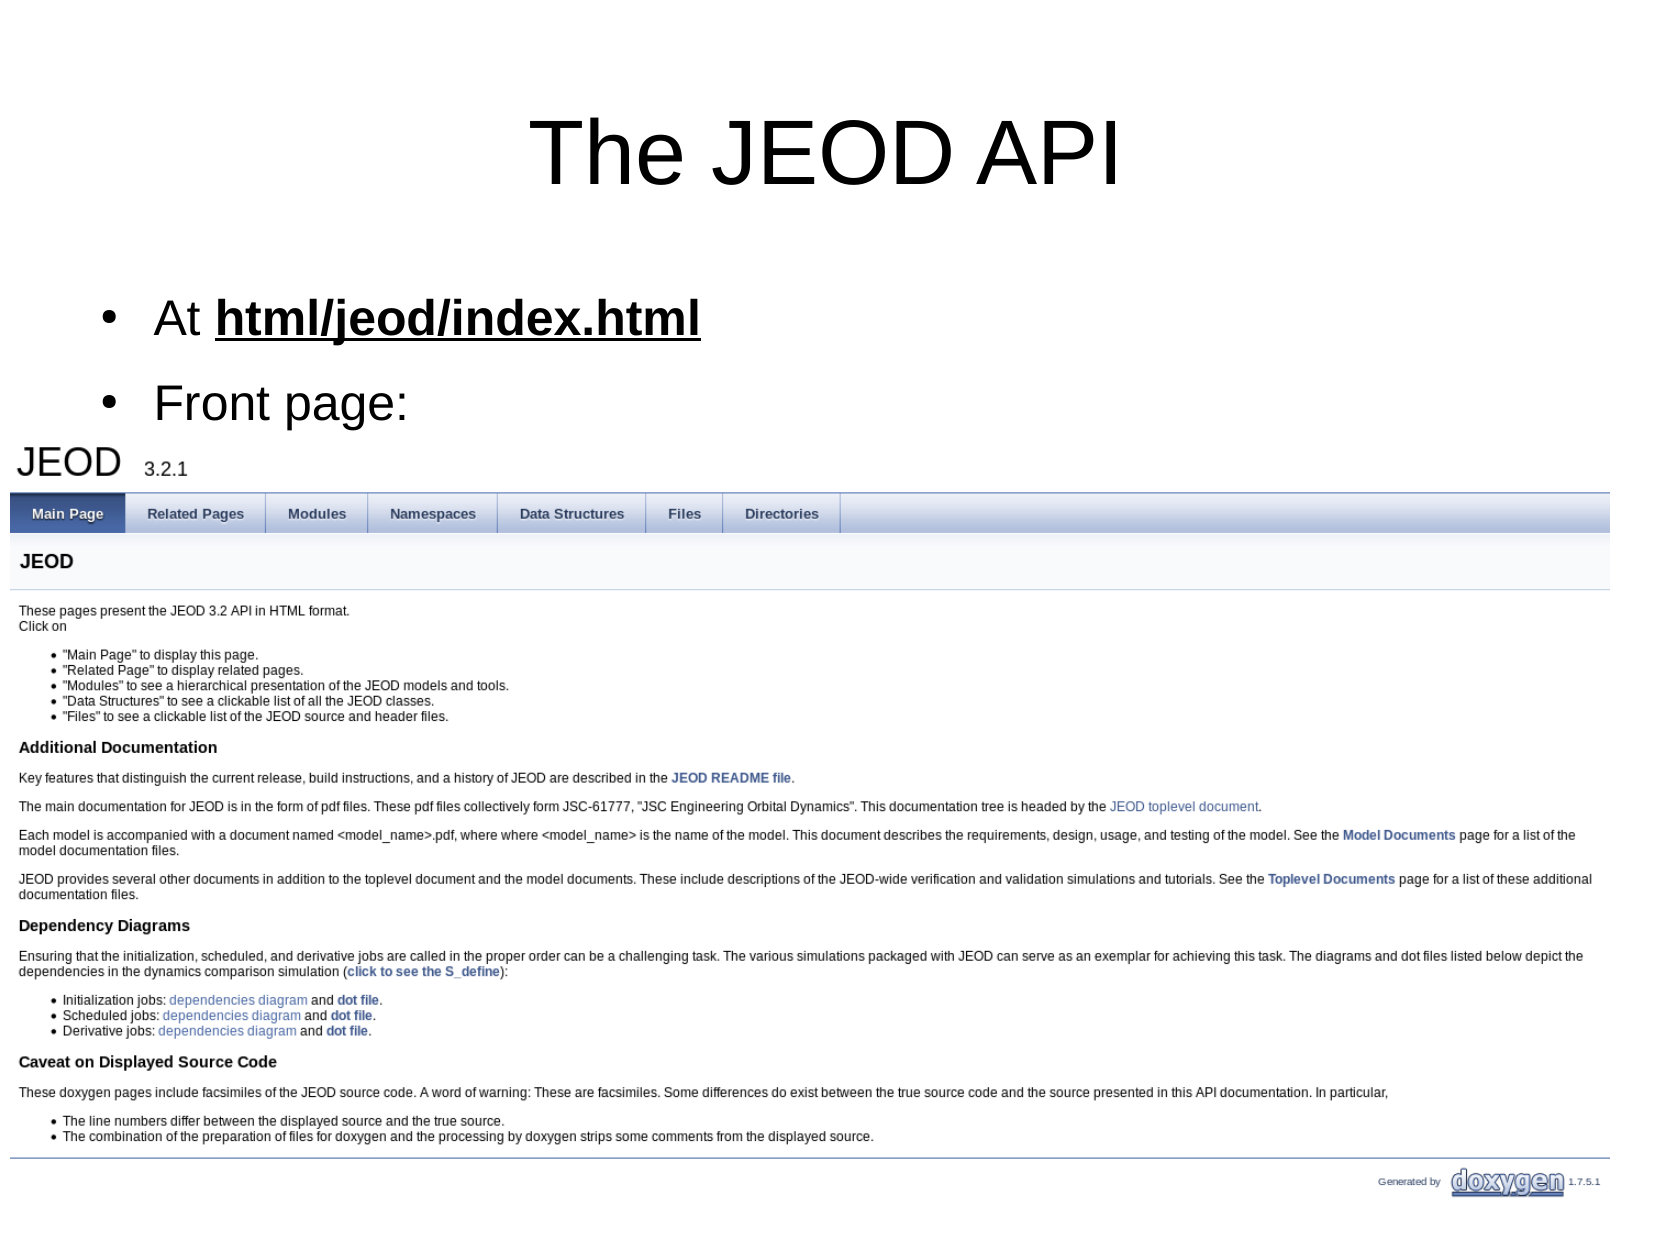

# The JEOD API
At html/jeod/index.html
Front page: